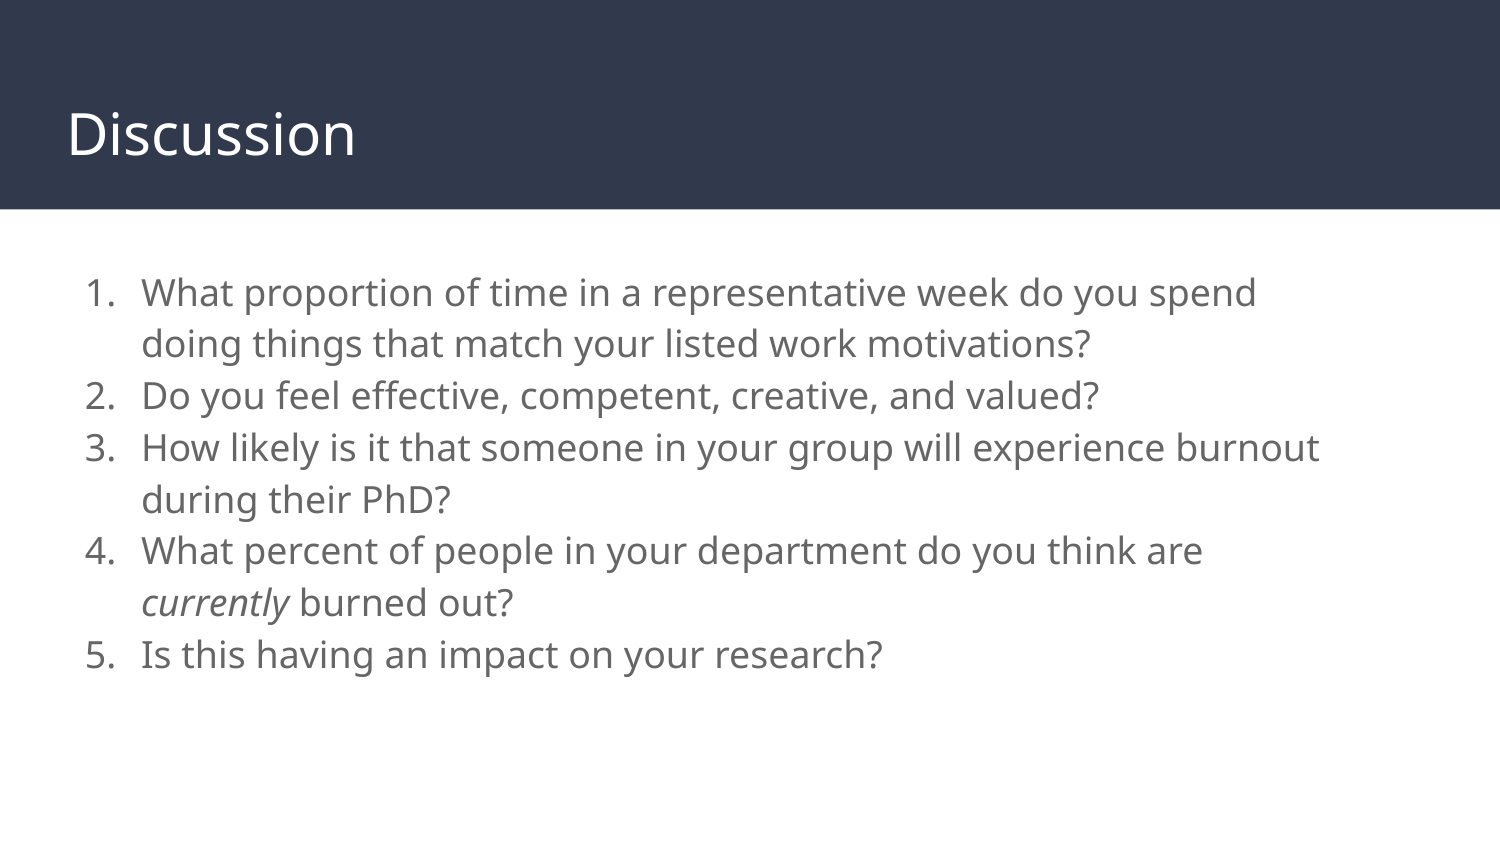

# Discussion
What proportion of time in a representative week do you spend doing things that match your listed work motivations?
Do you feel effective, competent, creative, and valued?
How likely is it that someone in your group will experience burnout during their PhD?
What percent of people in your department do you think are currently burned out?
Is this having an impact on your research?